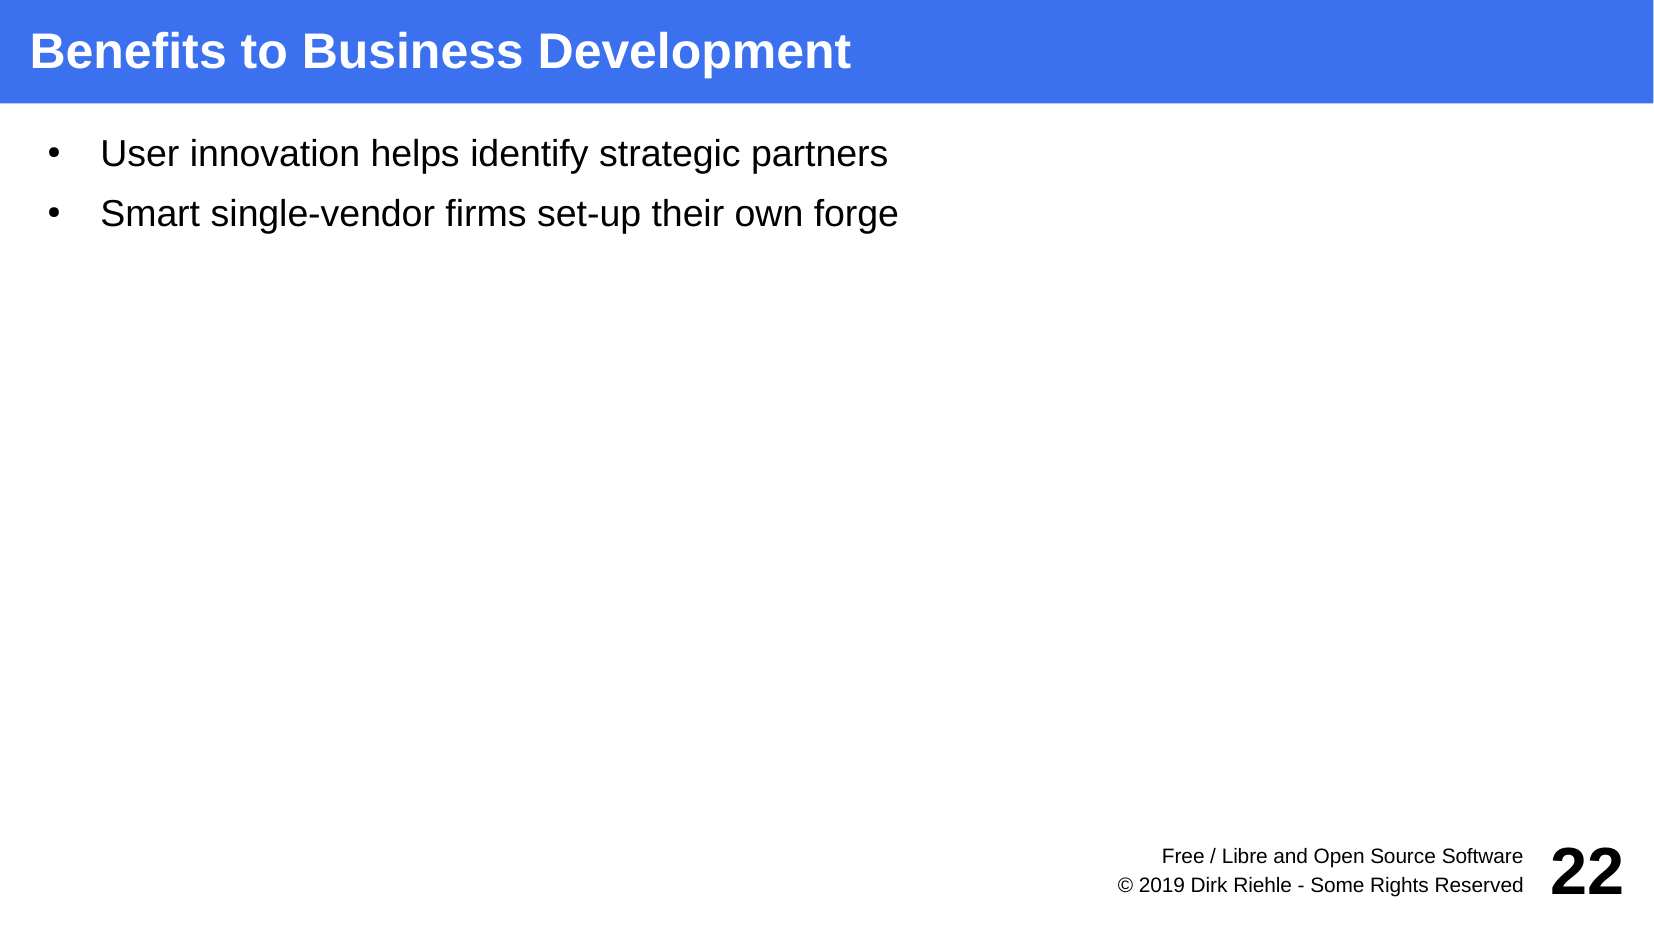

# Benefits to Business Development
User innovation helps identify strategic partners
Smart single-vendor firms set-up their own forge
Free / Libre and Open Source Software
22
© 2019 Dirk Riehle - Some Rights Reserved